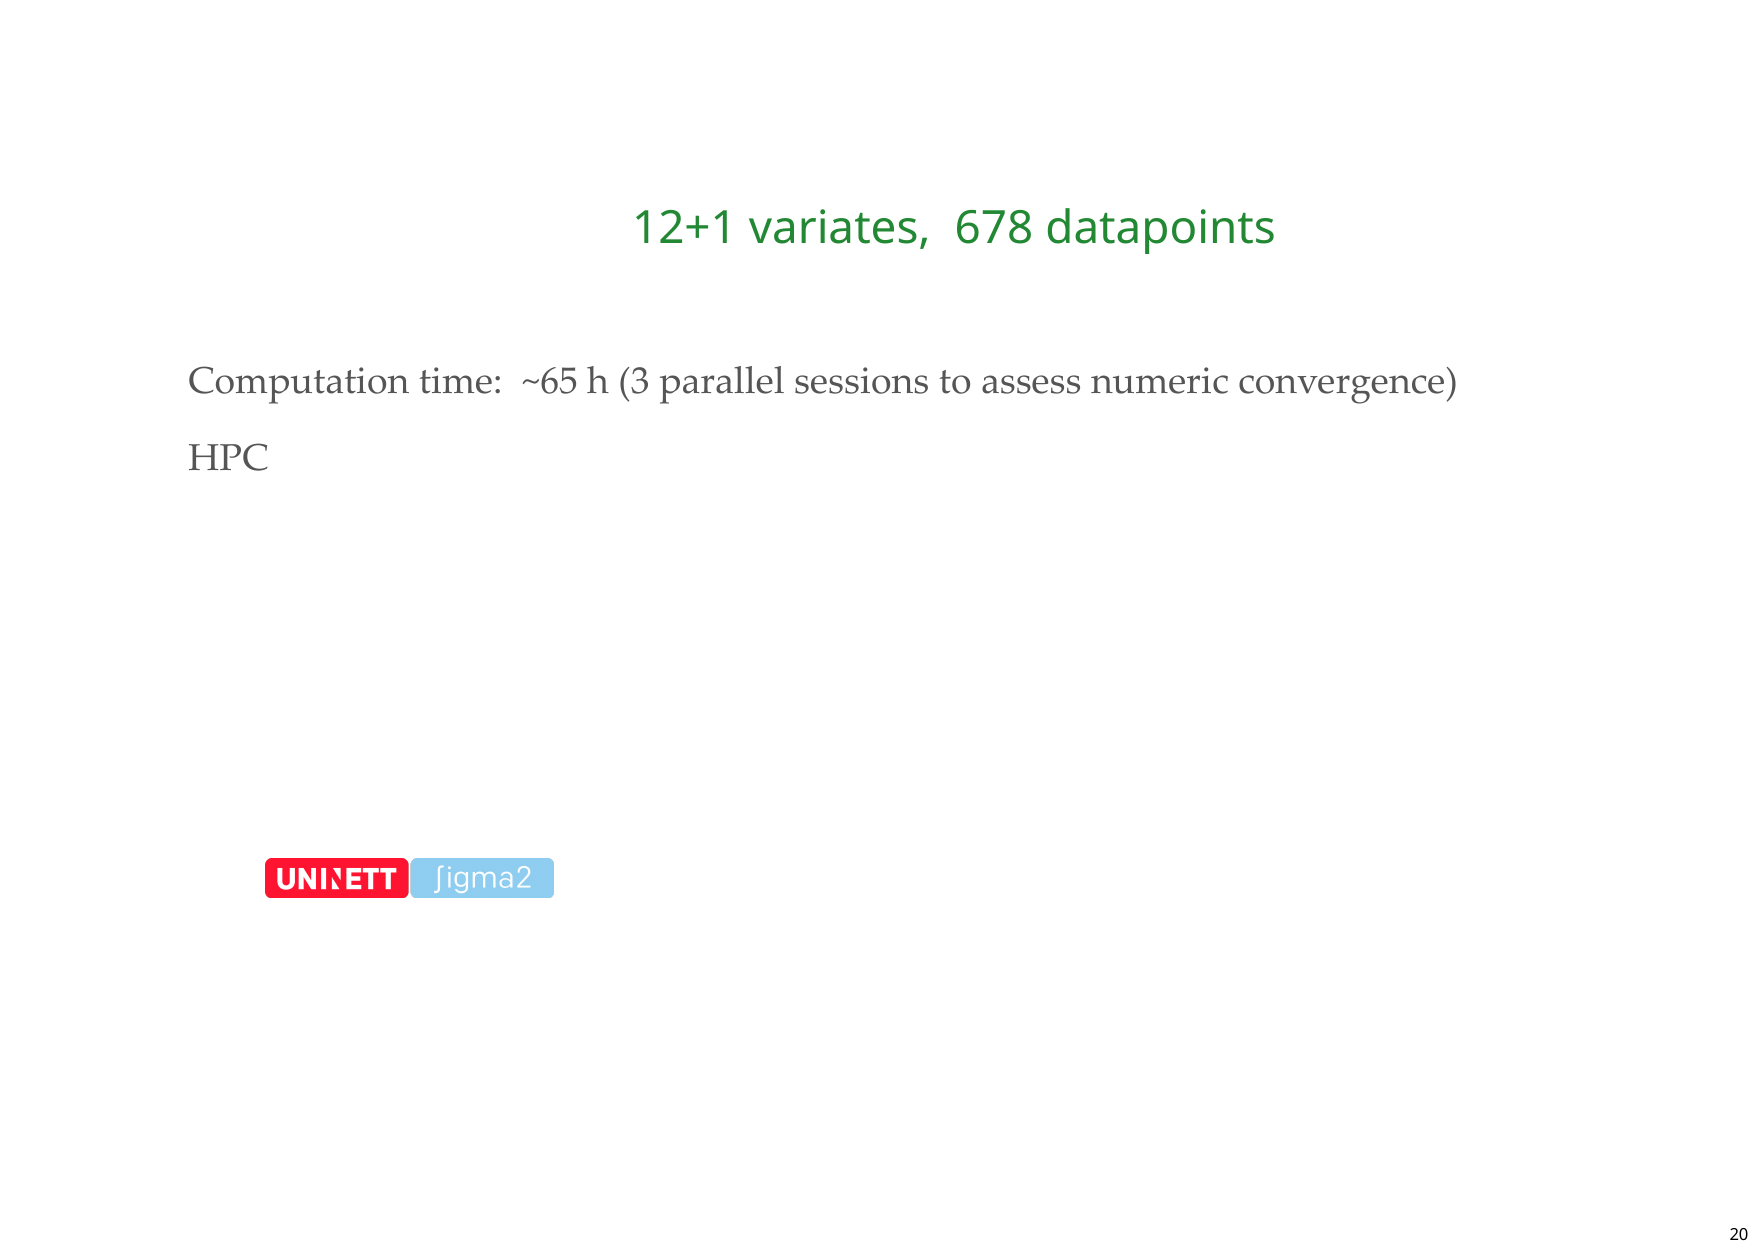

12+1 variates, 678 datapoints
Computation time: ~65 h (3 parallel sessions to assess numeric convergence)
HPC
20